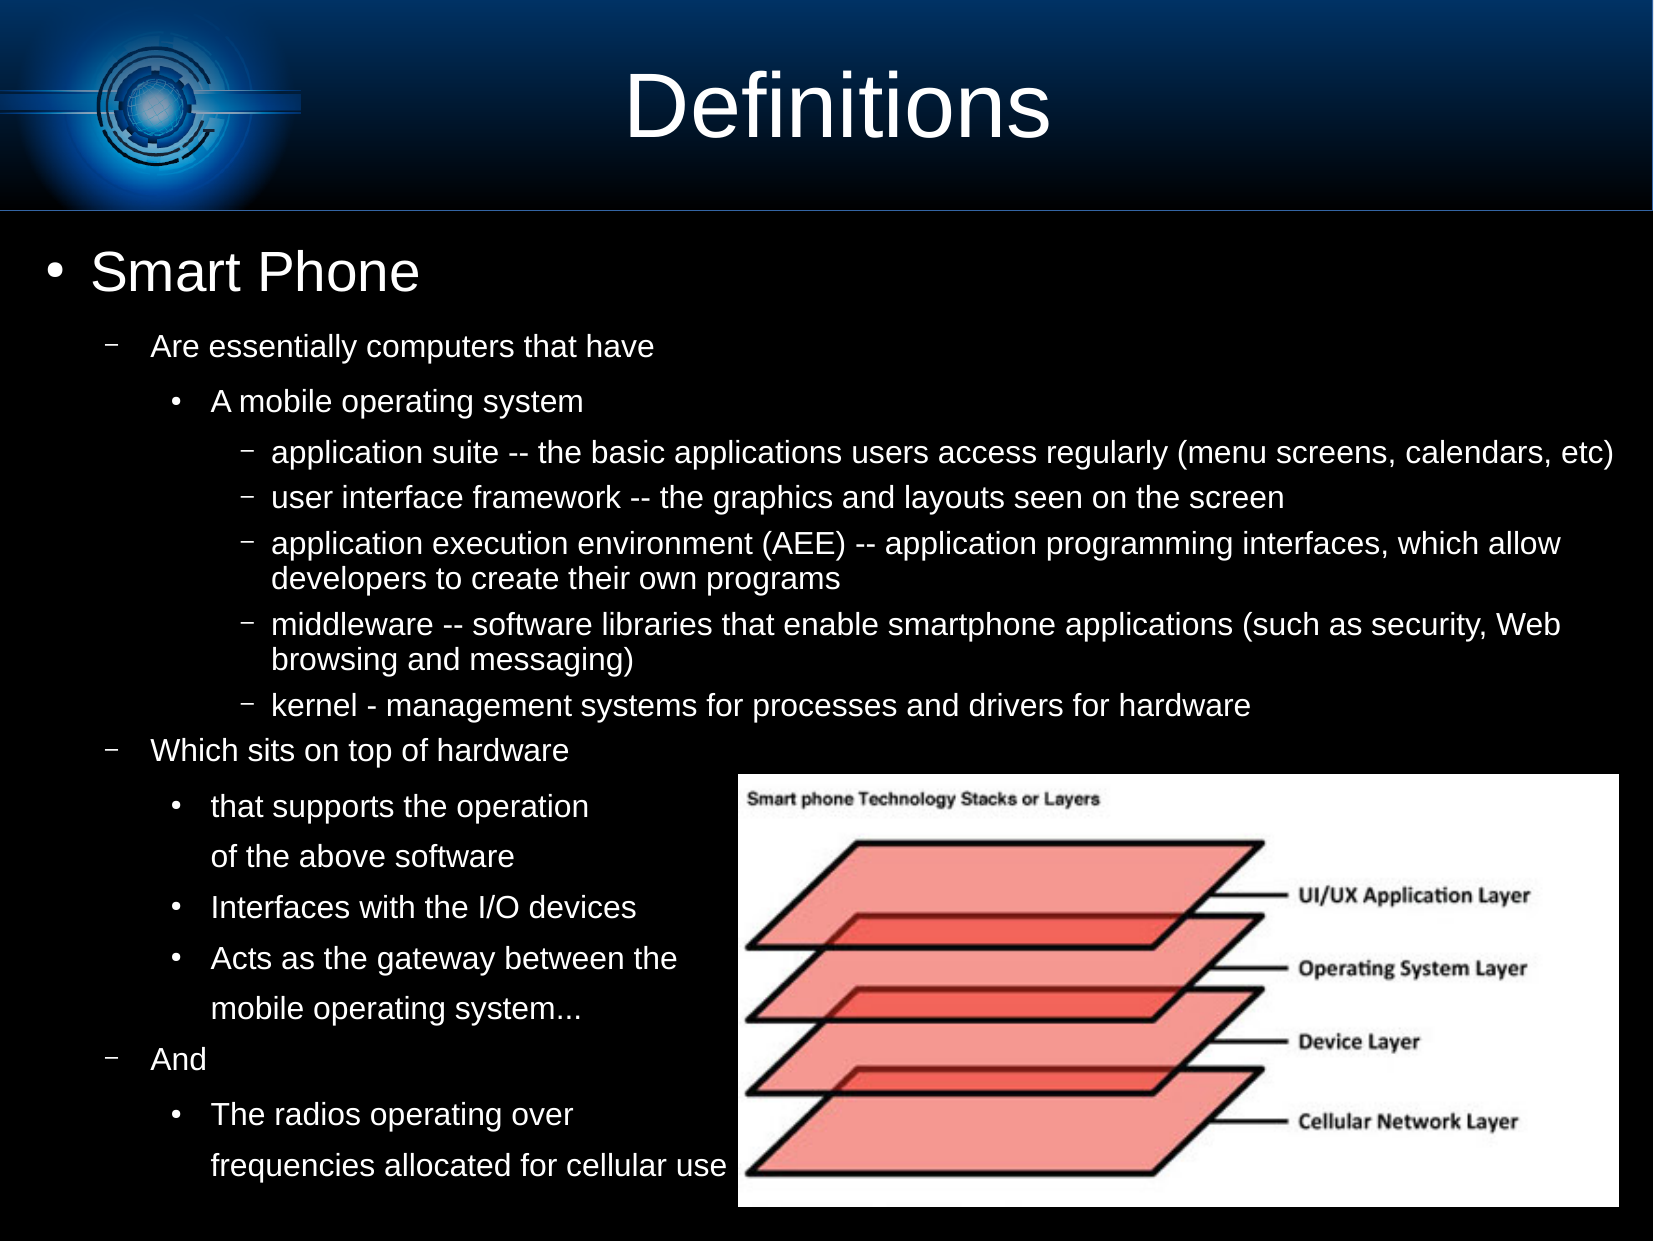

# Definitions
Smart Phone
Are essentially computers that have
A mobile operating system
application suite -- the basic applications users access regularly (menu screens, calendars, etc)
user interface framework -- the graphics and layouts seen on the screen
application execution environment (AEE) -- application programming interfaces, which allow developers to create their own programs
middleware -- software libraries that enable smartphone applications (such as security, Web browsing and messaging)
kernel - management systems for processes and drivers for hardware
Which sits on top of hardware
that supports the operation
of the above software
Interfaces with the I/O devices
Acts as the gateway between the
mobile operating system...
And
The radios operating over
frequencies allocated for cellular use